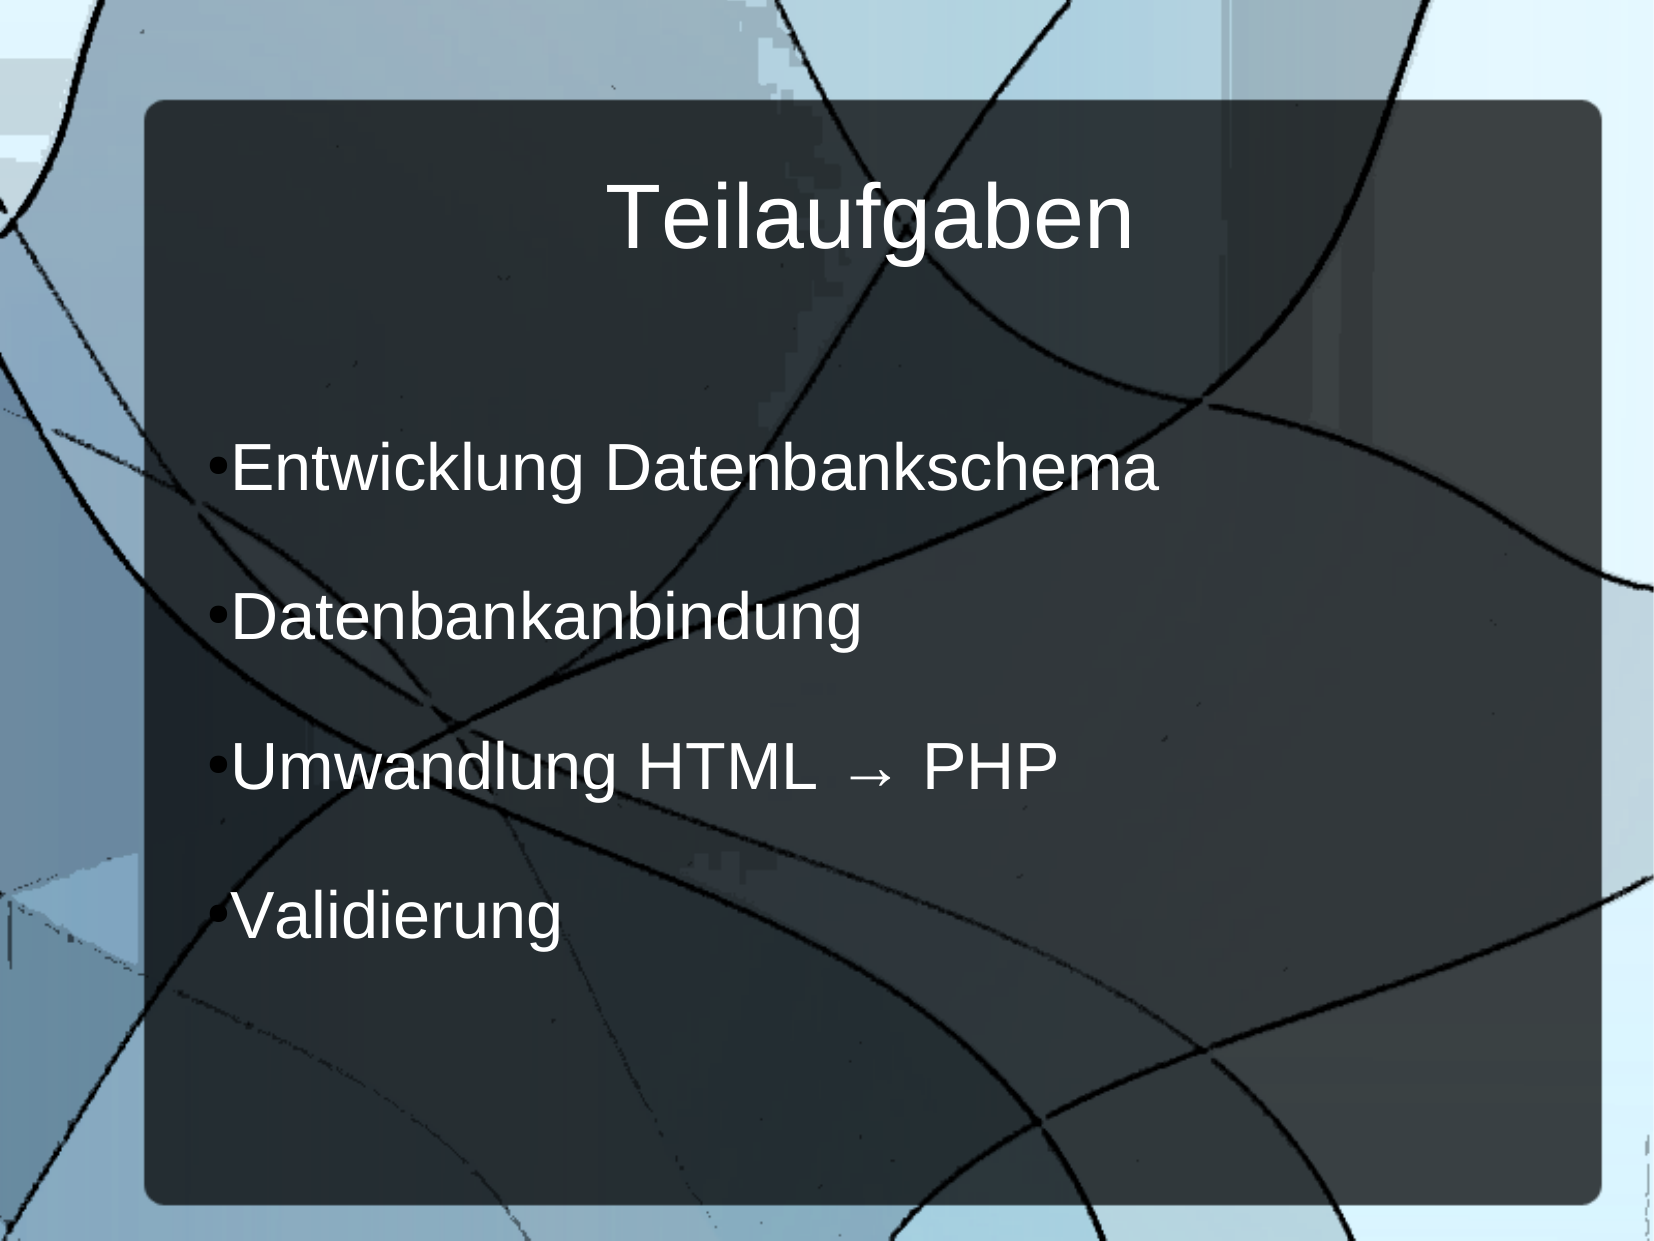

# Teilaufgaben
Entwicklung Datenbankschema
Datenbankanbindung
Umwandlung HTML → PHP
Validierung